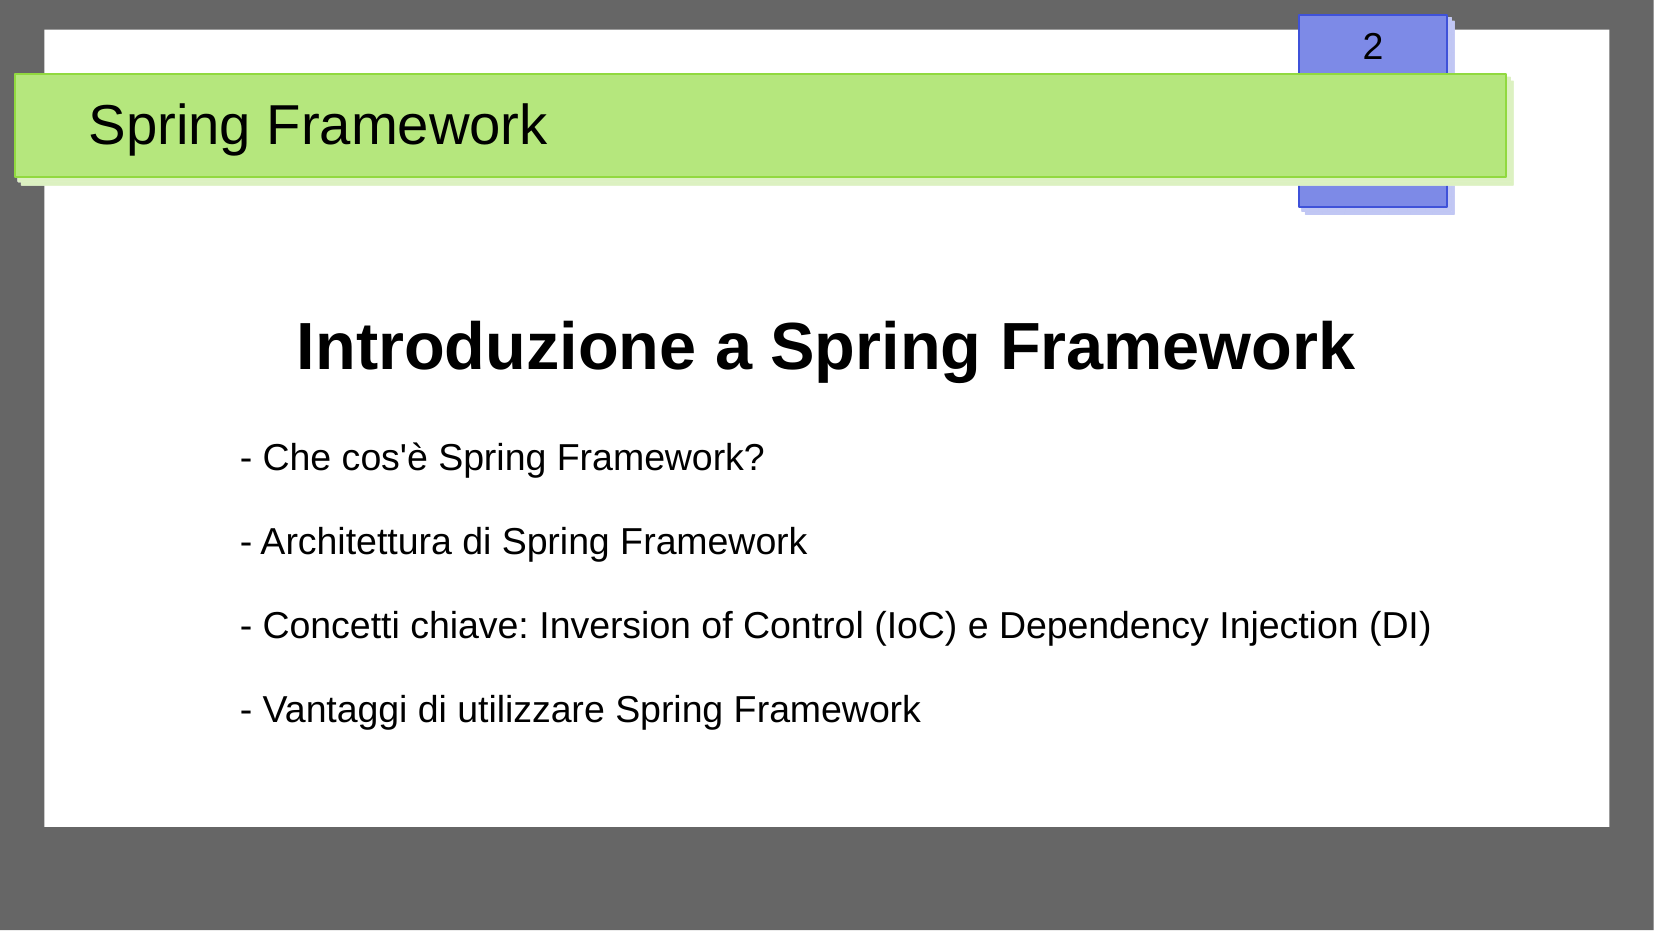

# Spring Framework
Introduzione a Spring Framework
- Che cos'è Spring Framework?
- Architettura di Spring Framework
- Concetti chiave: Inversion of Control (IoC) e Dependency Injection (DI)
- Vantaggi di utilizzare Spring Framework